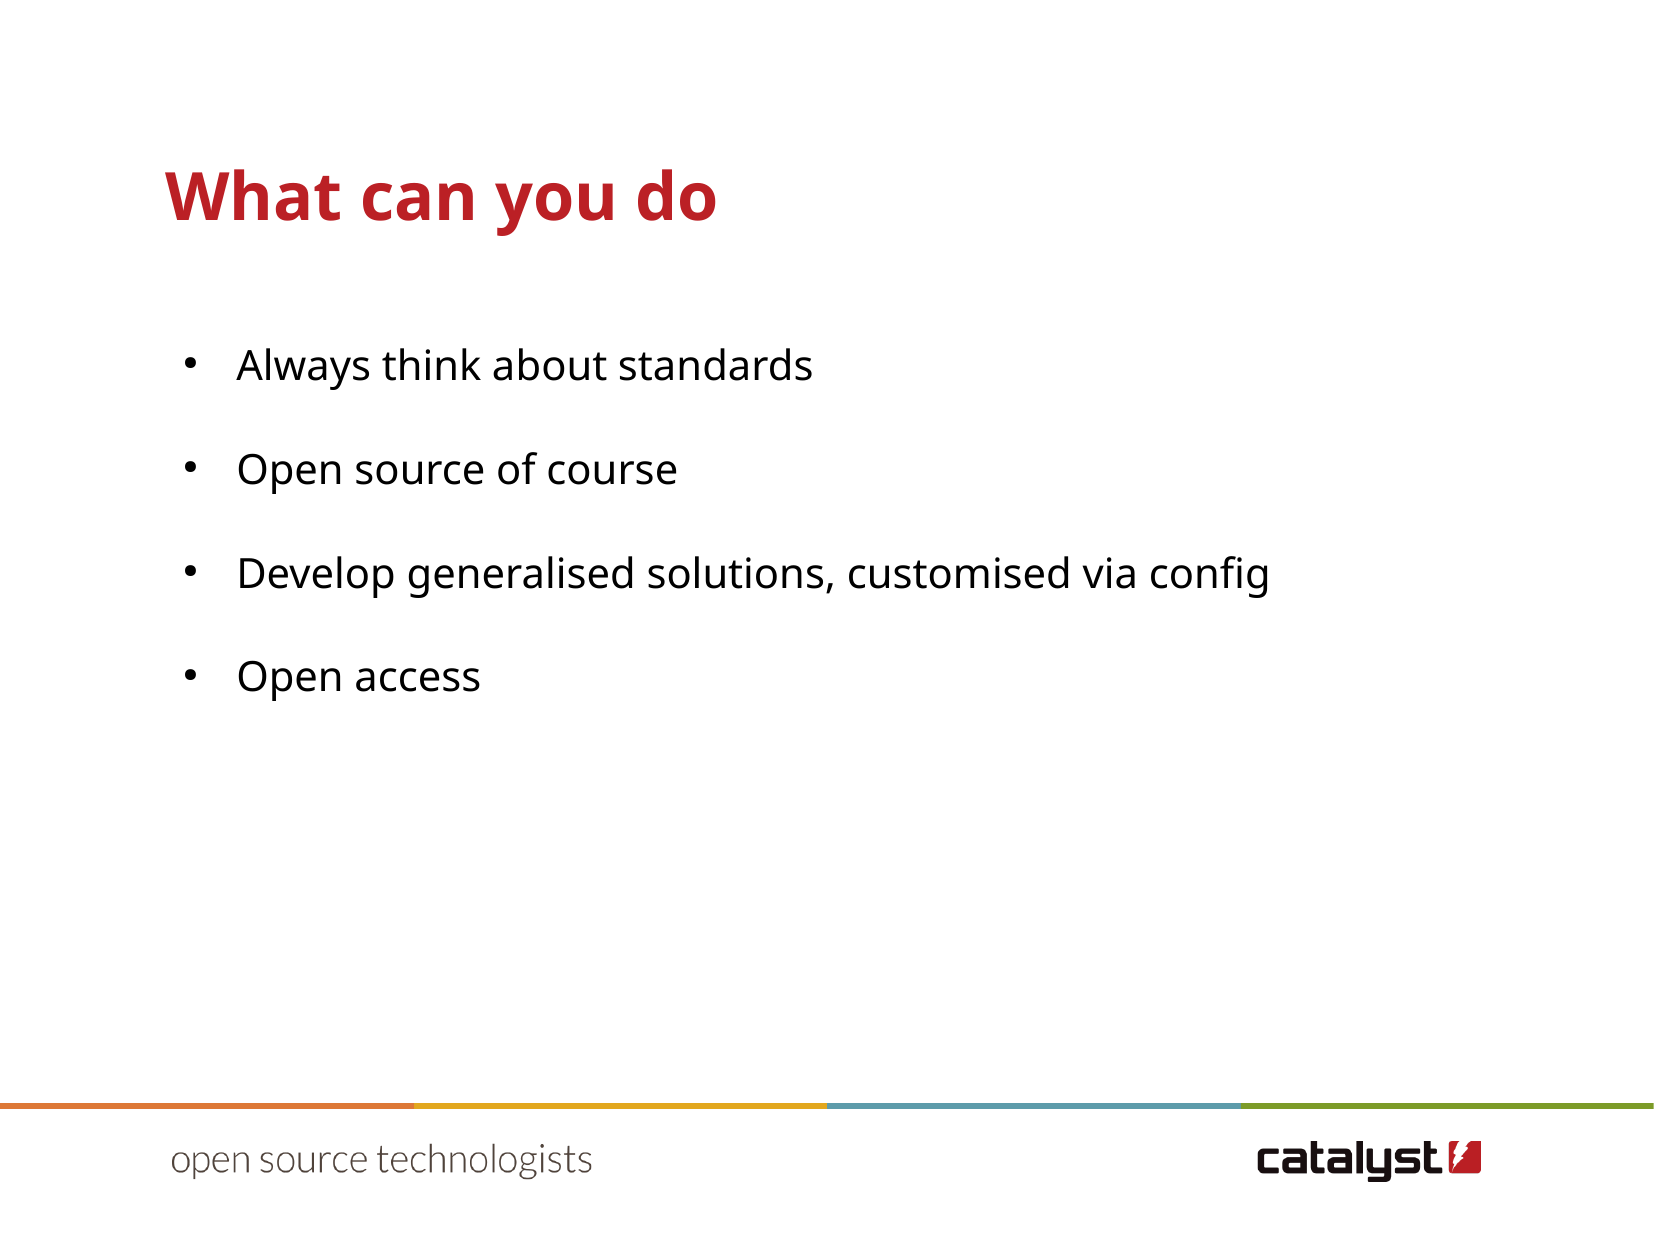

# What can you do
Always think about standards
Open source of course
Develop generalised solutions, customised via config
Open access